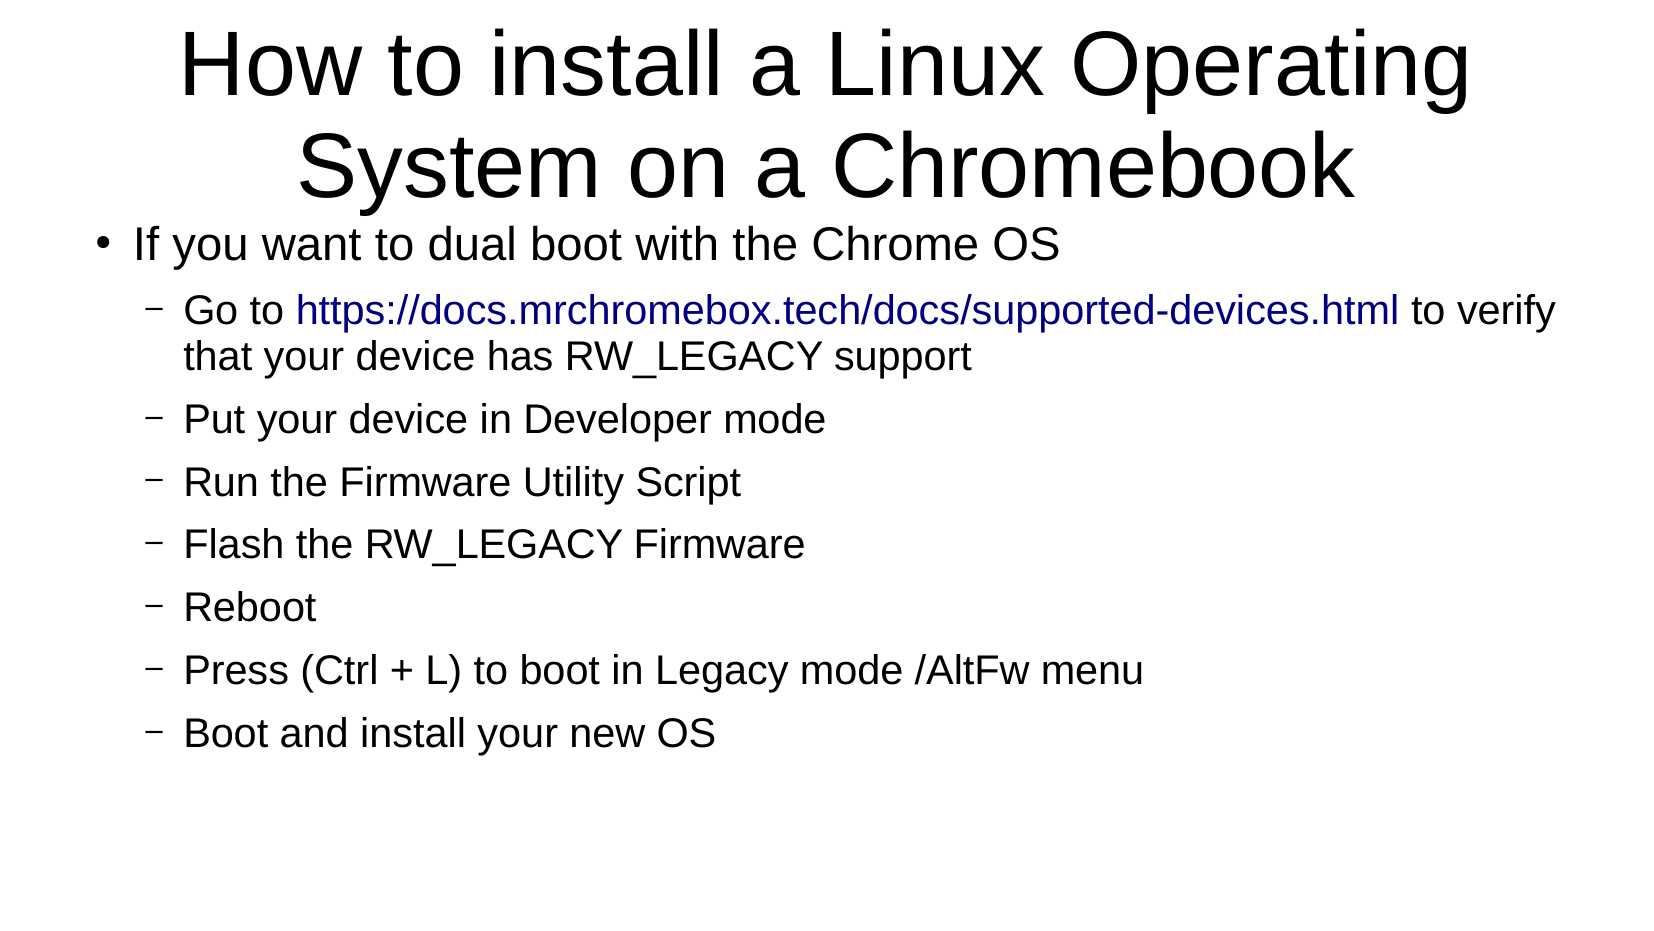

# How to install a Linux Operating System on a Chromebook
If you want to dual boot with the Chrome OS
Go to https://docs.mrchromebox.tech/docs/supported-devices.html to verify that your device has RW_LEGACY support
Put your device in Developer mode
Run the Firmware Utility Script
Flash the RW_LEGACY Firmware
Reboot
Press (Ctrl + L) to boot in Legacy mode /AltFw menu
Boot and install your new OS